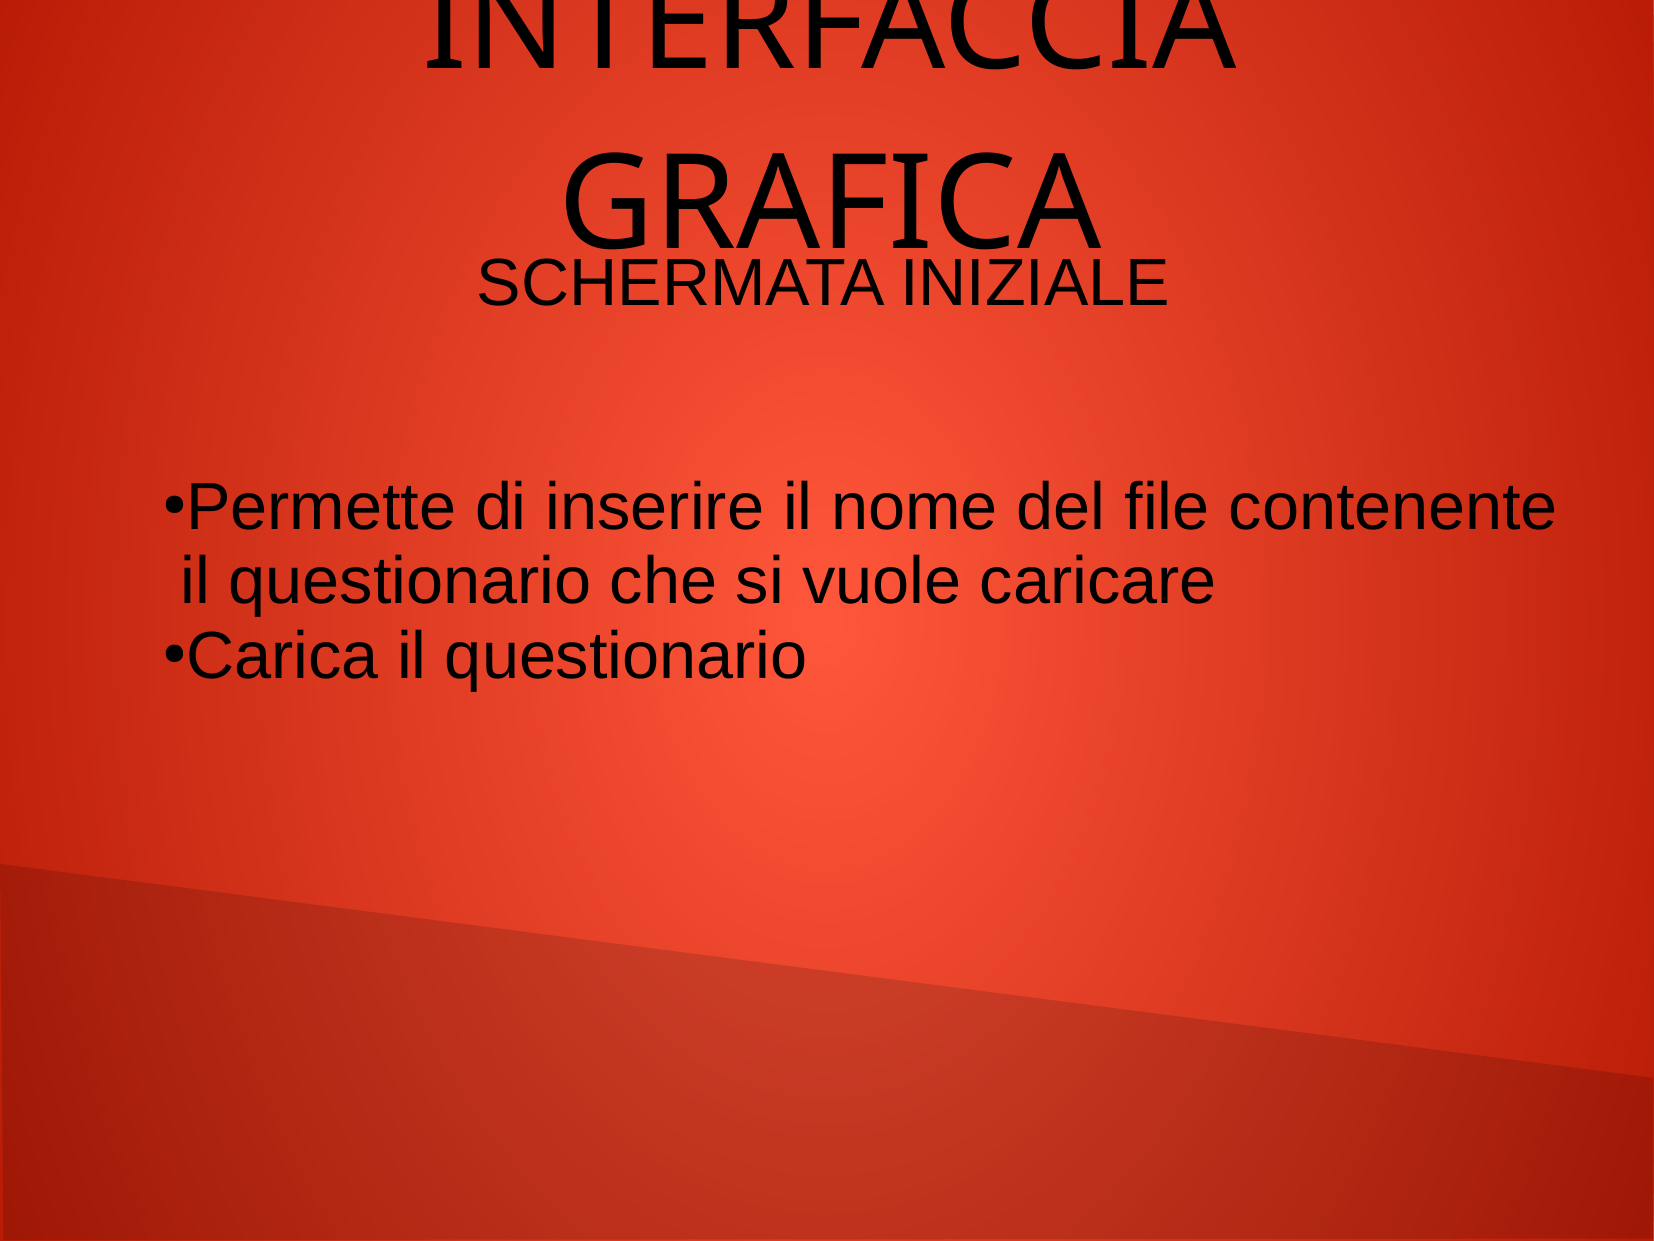

INTERFACCIA GRAFICA
# SCHERMATA INIZIALE
Permette di inserire il nome del file contenente il questionario che si vuole caricare
Carica il questionario